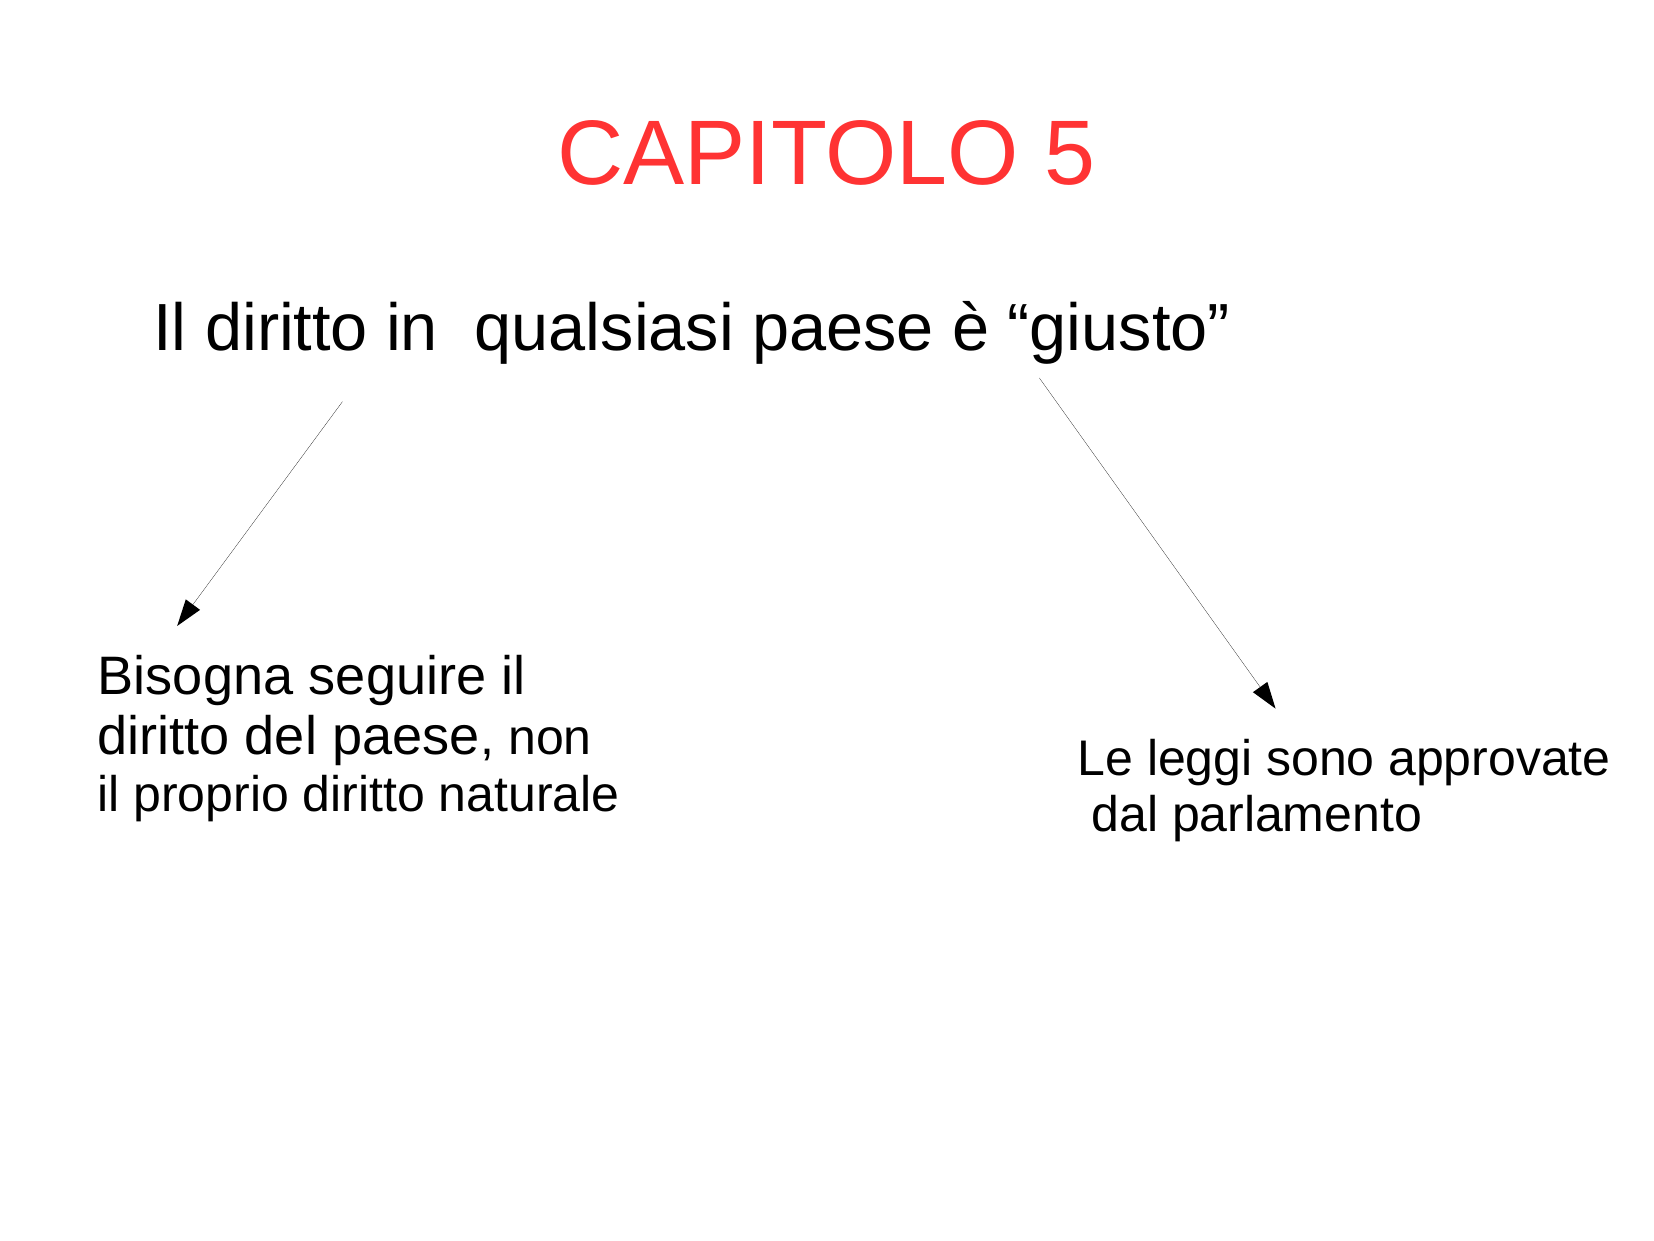

# CAPITOLO 5
Il diritto in qualsiasi paese è “giusto”
Bisogna seguire il diritto del paese, non il proprio diritto naturale
Le leggi sono approvate dal parlamento